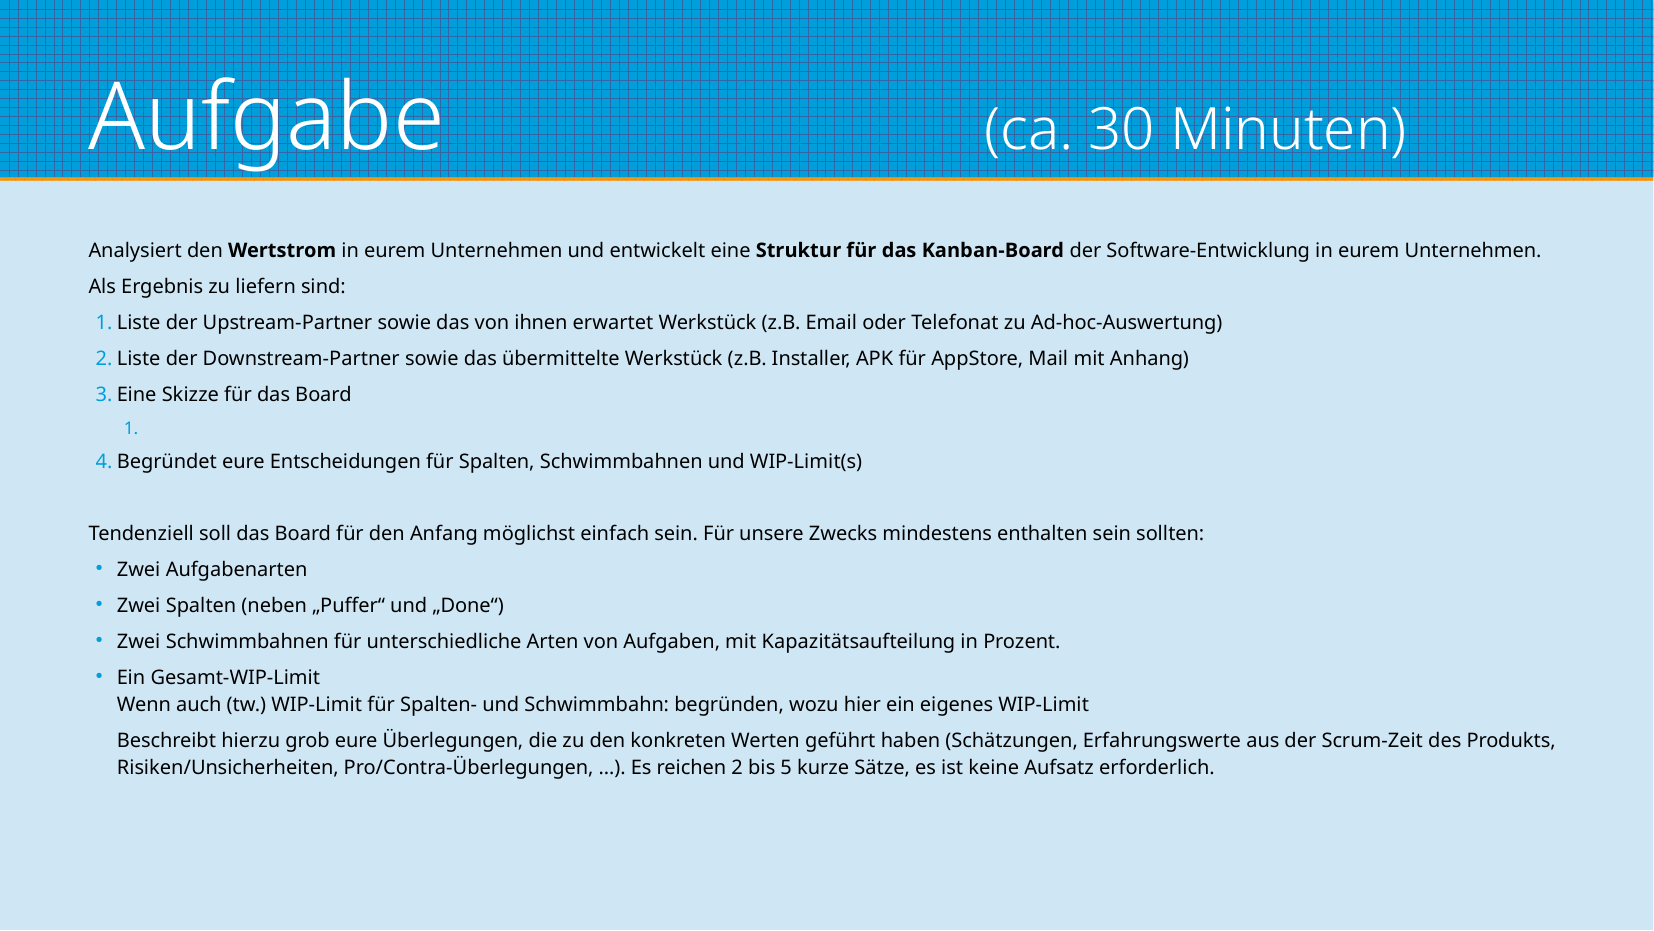

# Aufgabe (ca. 30 Minuten)
Analysiert den Wertstrom in eurem Unternehmen und entwickelt eine Struktur für das Kanban-Board der Software-Entwicklung in eurem Unternehmen.
Als Ergebnis zu liefern sind:
Liste der Upstream-Partner sowie das von ihnen erwartet Werkstück (z.B. Email oder Telefonat zu Ad-hoc-Auswertung)
Liste der Downstream-Partner sowie das übermittelte Werkstück (z.B. Installer, APK für AppStore, Mail mit Anhang)
Eine Skizze für das Board
Begründet eure Entscheidungen für Spalten, Schwimmbahnen und WIP-Limit(s)
Tendenziell soll das Board für den Anfang möglichst einfach sein. Für unsere Zwecks mindestens enthalten sein sollten:
Zwei Aufgabenarten
Zwei Spalten (neben „Puffer“ und „Done“)
Zwei Schwimmbahnen für unterschiedliche Arten von Aufgaben, mit Kapazitätsaufteilung in Prozent.
Ein Gesamt-WIP-Limit
Wenn auch (tw.) WIP-Limit für Spalten- und Schwimmbahn: begründen, wozu hier ein eigenes WIP-Limit
Beschreibt hierzu grob eure Überlegungen, die zu den konkreten Werten geführt haben (Schätzungen, Erfahrungswerte aus der Scrum-Zeit des Produkts, Risiken/Unsicherheiten, Pro/Contra-Überlegungen, …). Es reichen 2 bis 5 kurze Sätze, es ist keine Aufsatz erforderlich.